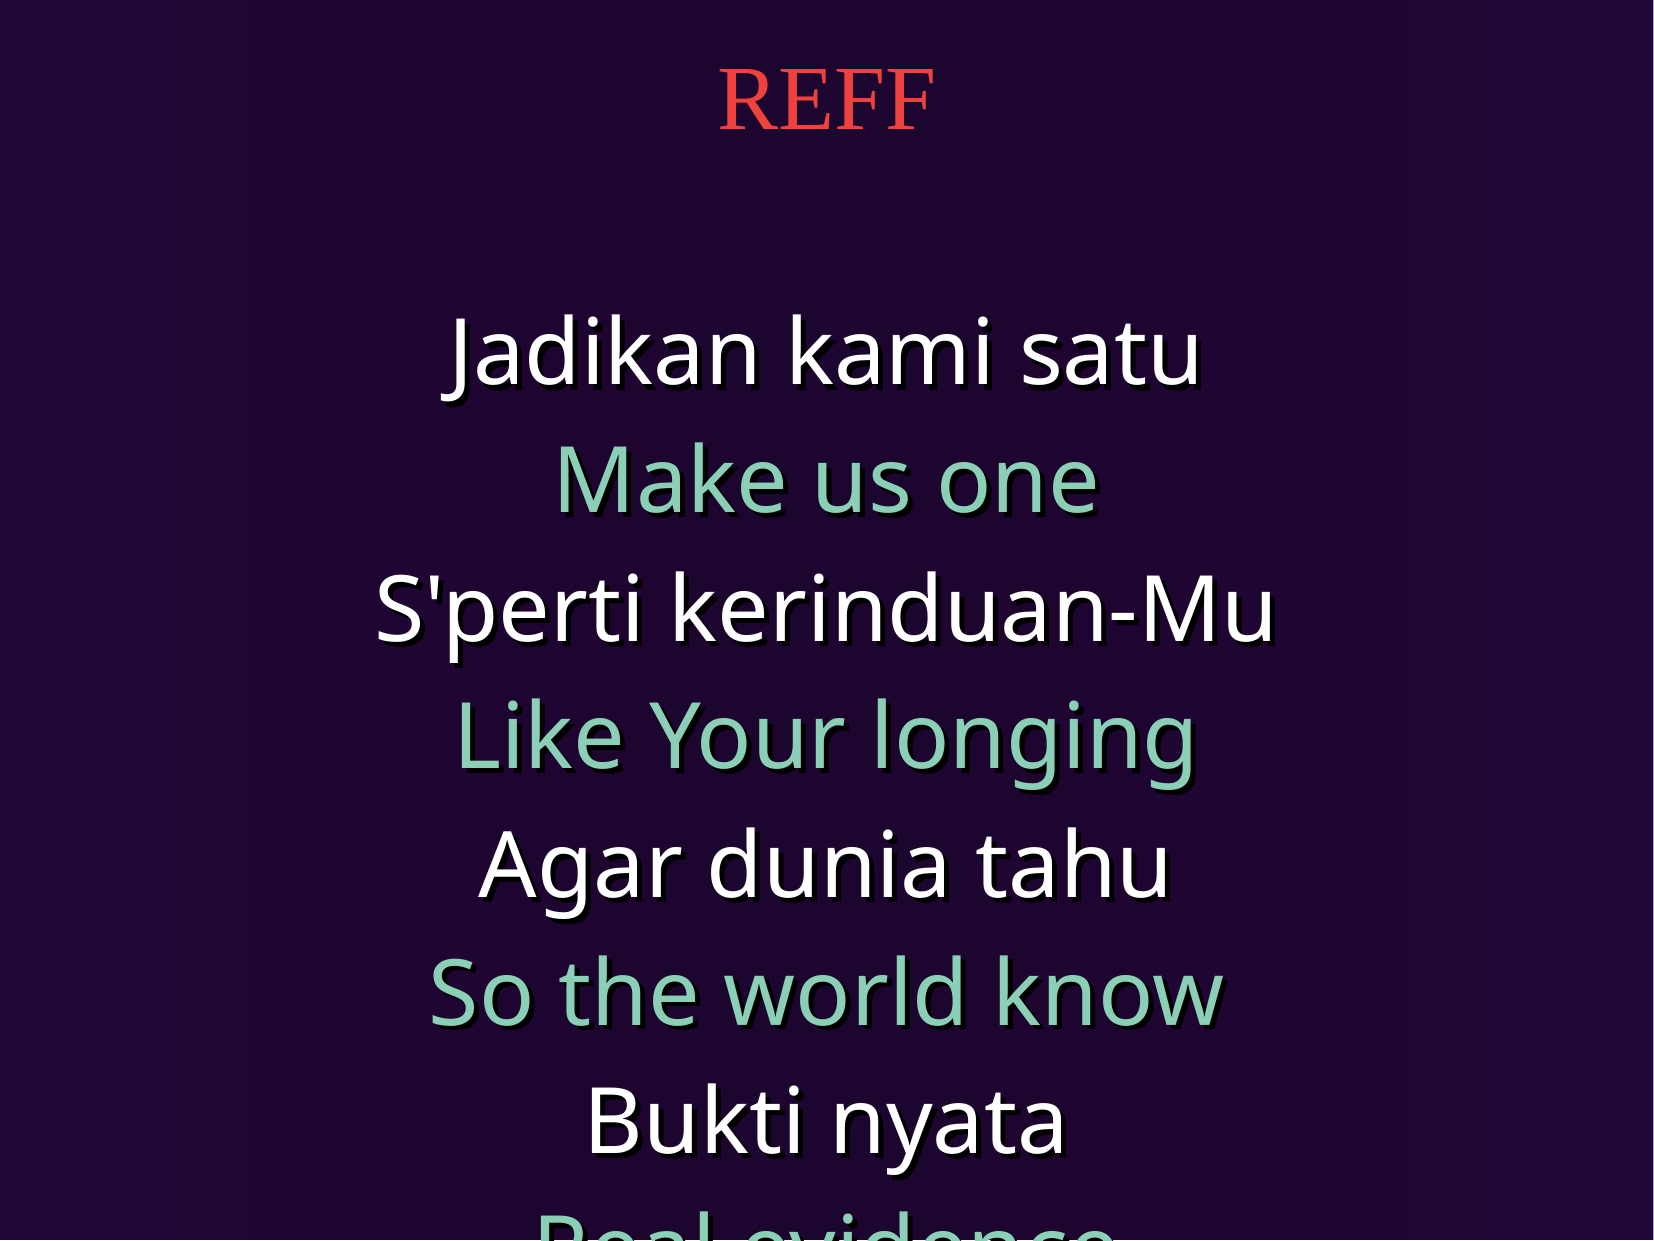

REFF
Jadikan kami satu
S'perti kerinduan-Mu
Agar dunia tahu
Bukti nyata
Dari kasih-Mu
Make us one
Like Your longing
So the world know
Real evidence
Of Your love